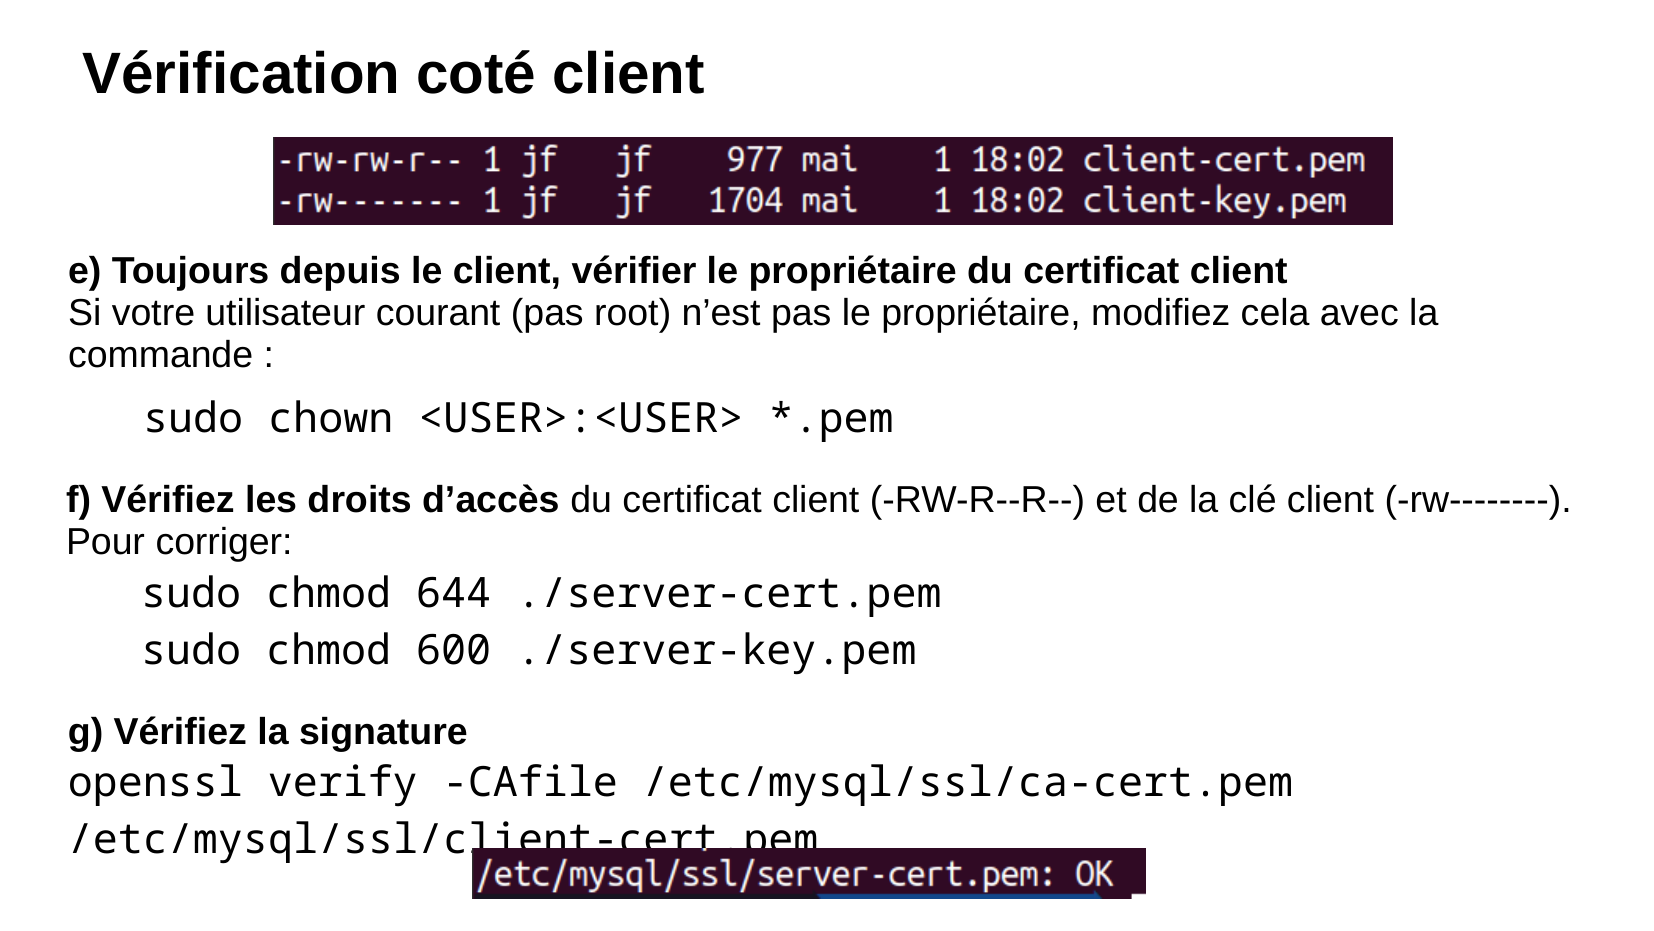

# Vérification coté client
e) Toujours depuis le client, vérifier le propriétaire du certificat client
Si votre utilisateur courant (pas root) n’est pas le propriétaire, modifiez cela avec la commande :
 sudo chown <USER>:<USER> *.pem
f) Vérifiez les droits d’accès du certificat client (-RW-R--R--) et de la clé client (-rw--------).
Pour corriger:
 sudo chmod 644 ./server-cert.pem
 sudo chmod 600 ./server-key.pem
g) Vérifiez la signature
openssl verify -CAfile /etc/mysql/ssl/ca-cert.pem /etc/mysql/ssl/client-cert.pem